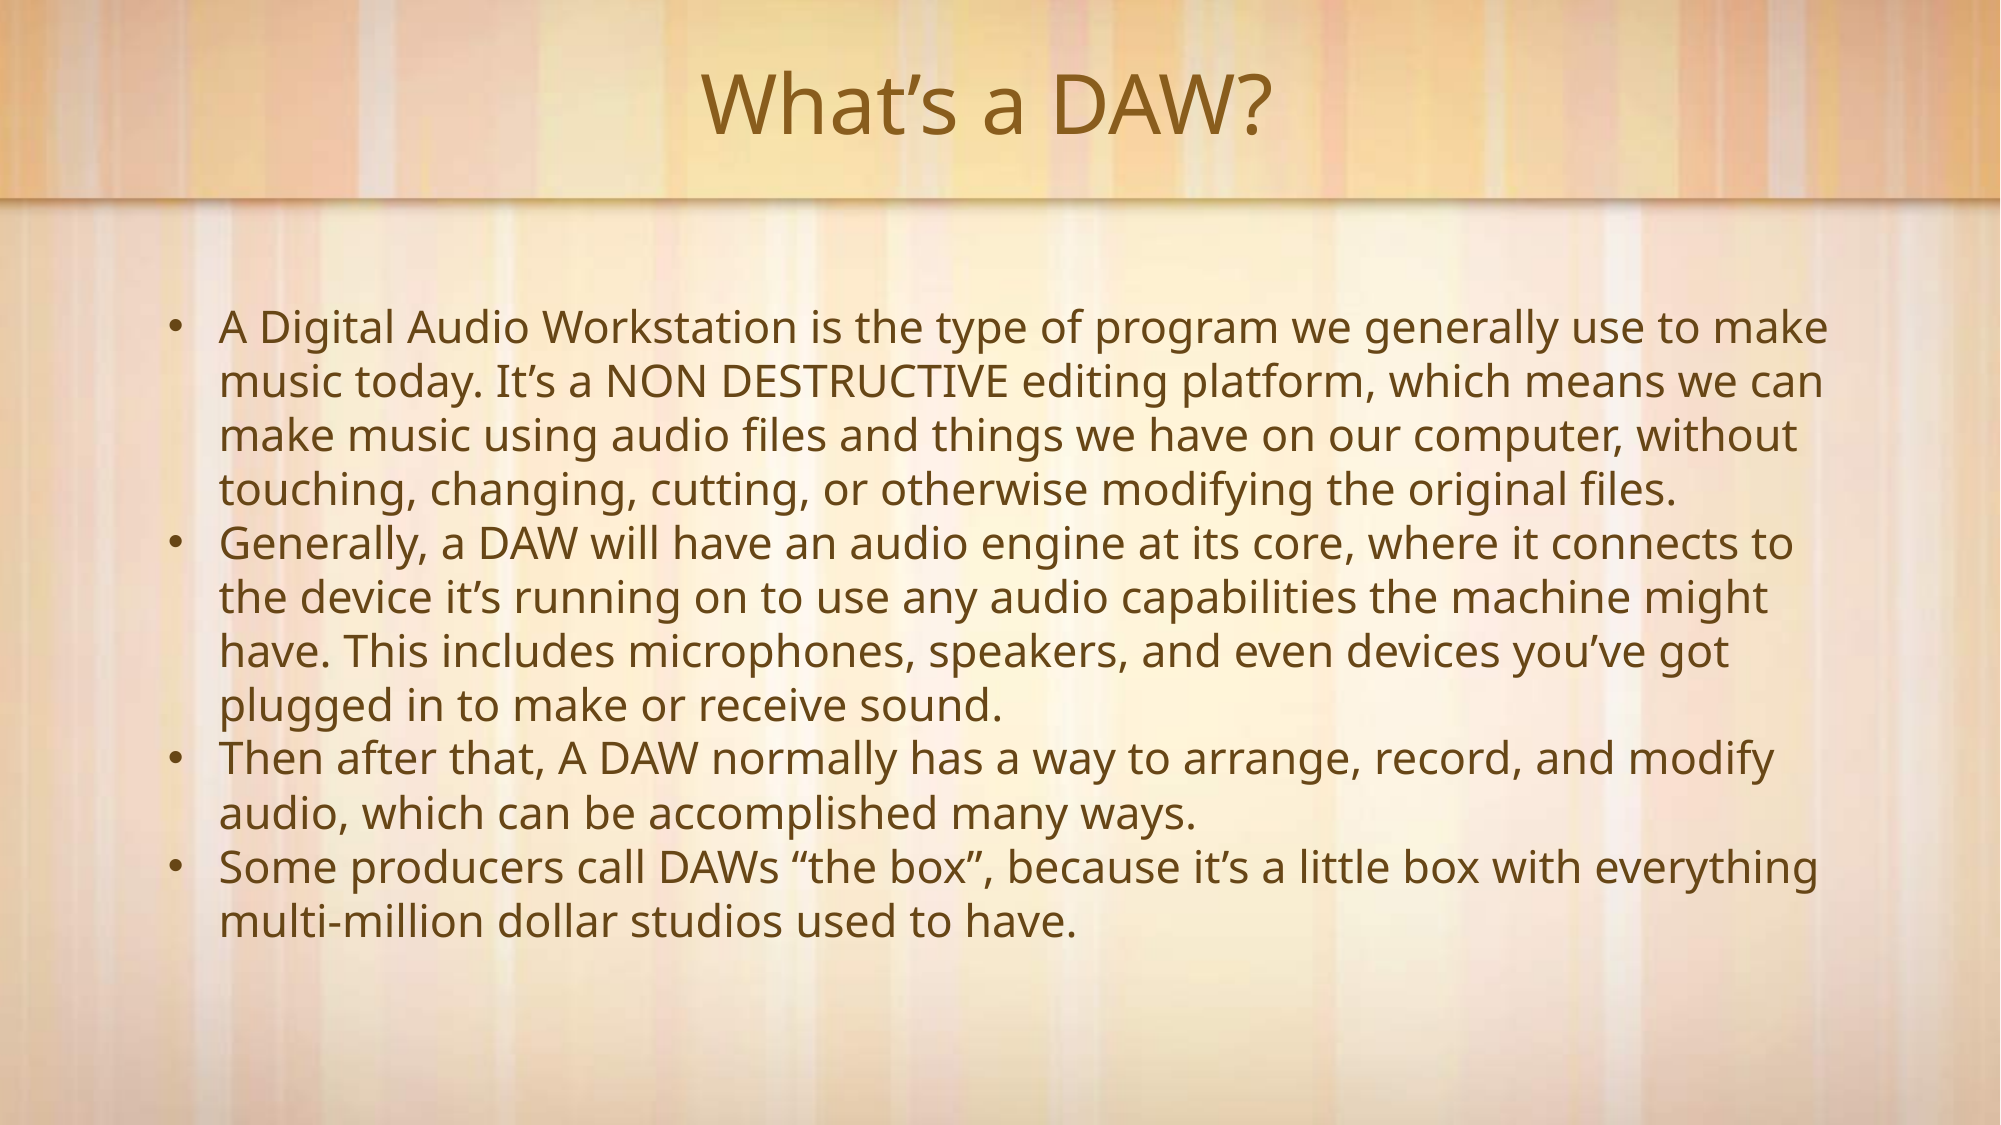

What’s a DAW?
# A Digital Audio Workstation is the type of program we generally use to make music today. It’s a NON DESTRUCTIVE editing platform, which means we can make music using audio files and things we have on our computer, without touching, changing, cutting, or otherwise modifying the original files.
Generally, a DAW will have an audio engine at its core, where it connects to the device it’s running on to use any audio capabilities the machine might have. This includes microphones, speakers, and even devices you’ve got plugged in to make or receive sound.
Then after that, A DAW normally has a way to arrange, record, and modify audio, which can be accomplished many ways.
Some producers call DAWs “the box”, because it’s a little box with everything multi-million dollar studios used to have.